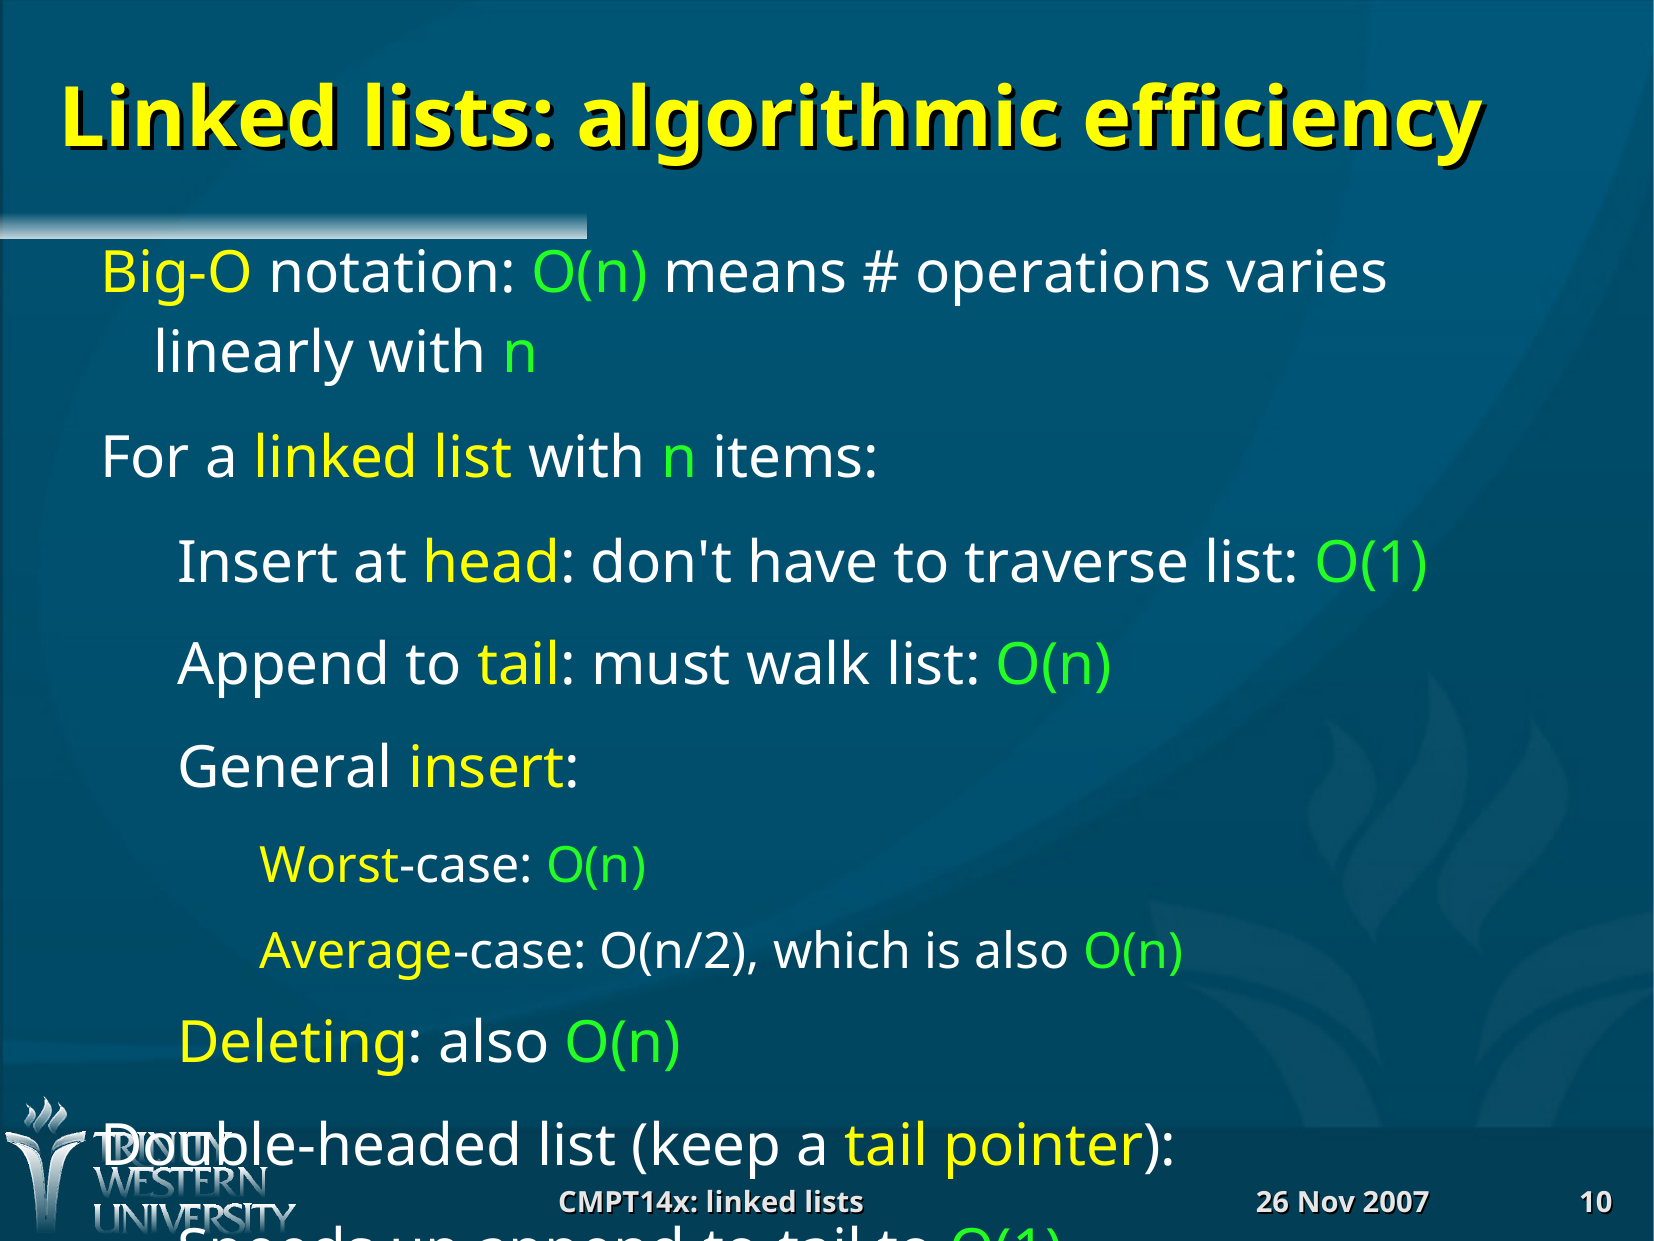

# Linked lists: algorithmic efficiency
Big-O notation: O(n) means # operations varies linearly with n
For a linked list with n items:
Insert at head: don't have to traverse list: O(1)
Append to tail: must walk list: O(n)
General insert:
Worst-case: O(n)
Average-case: O(n/2), which is also O(n)
Deleting: also O(n)
Double-headed list (keep a tail pointer):
Speeds up append-to-tail to O(1)
CMPT14x: linked lists
26 Nov 2007
10